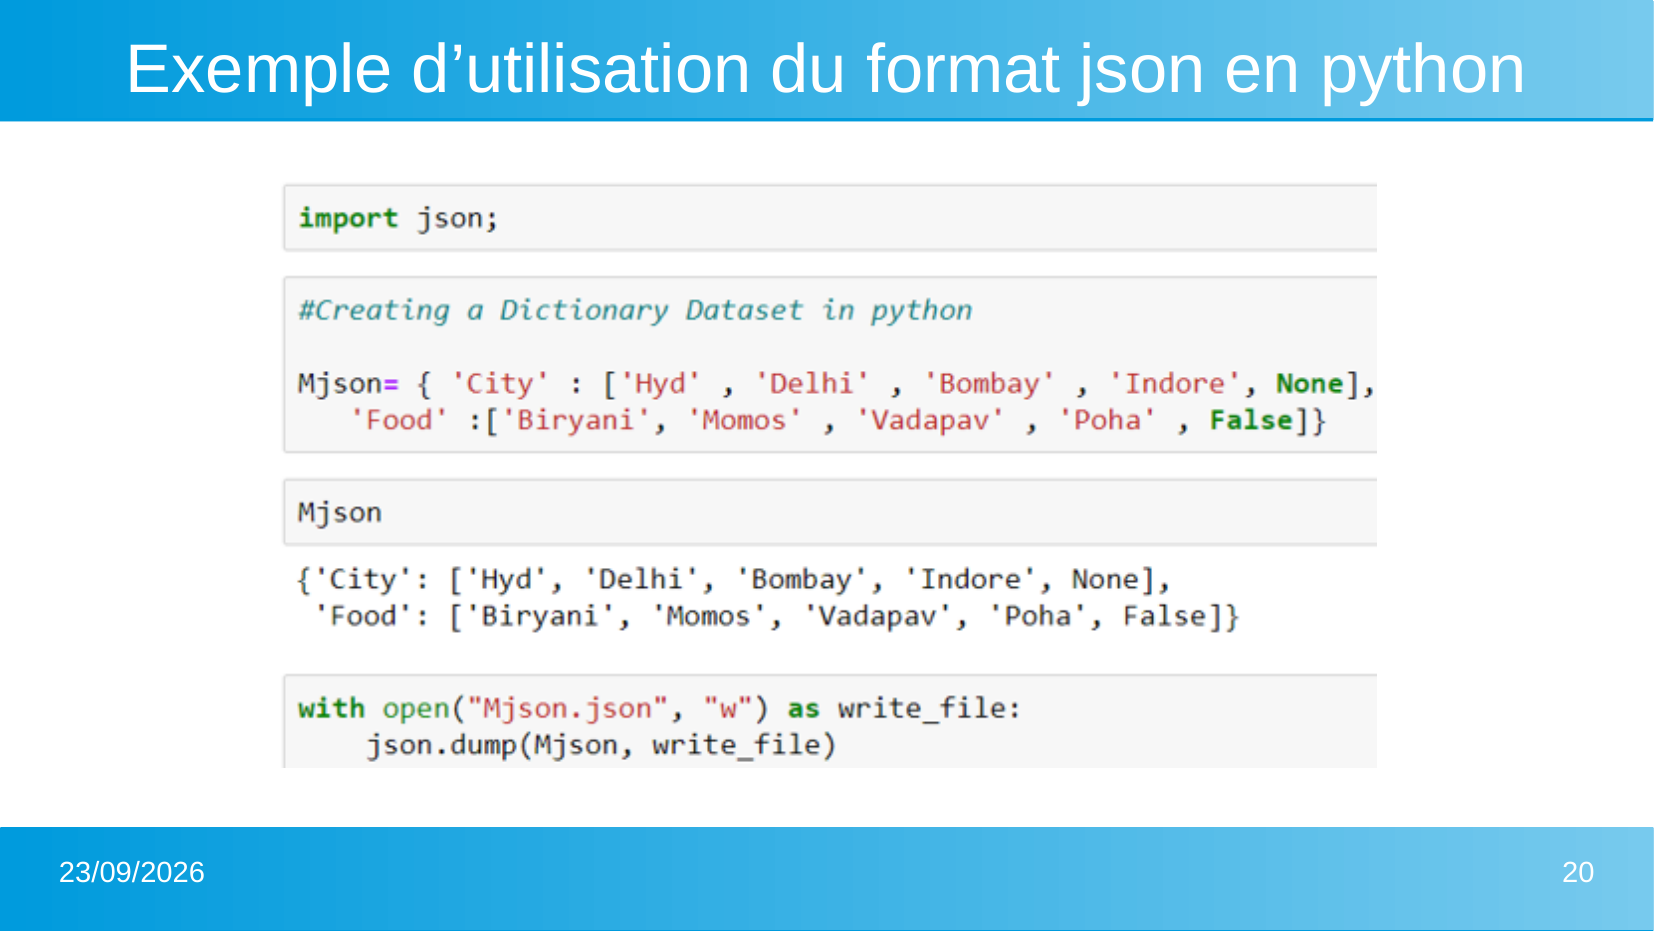

# Exemple d’utilisation du format json en python
20